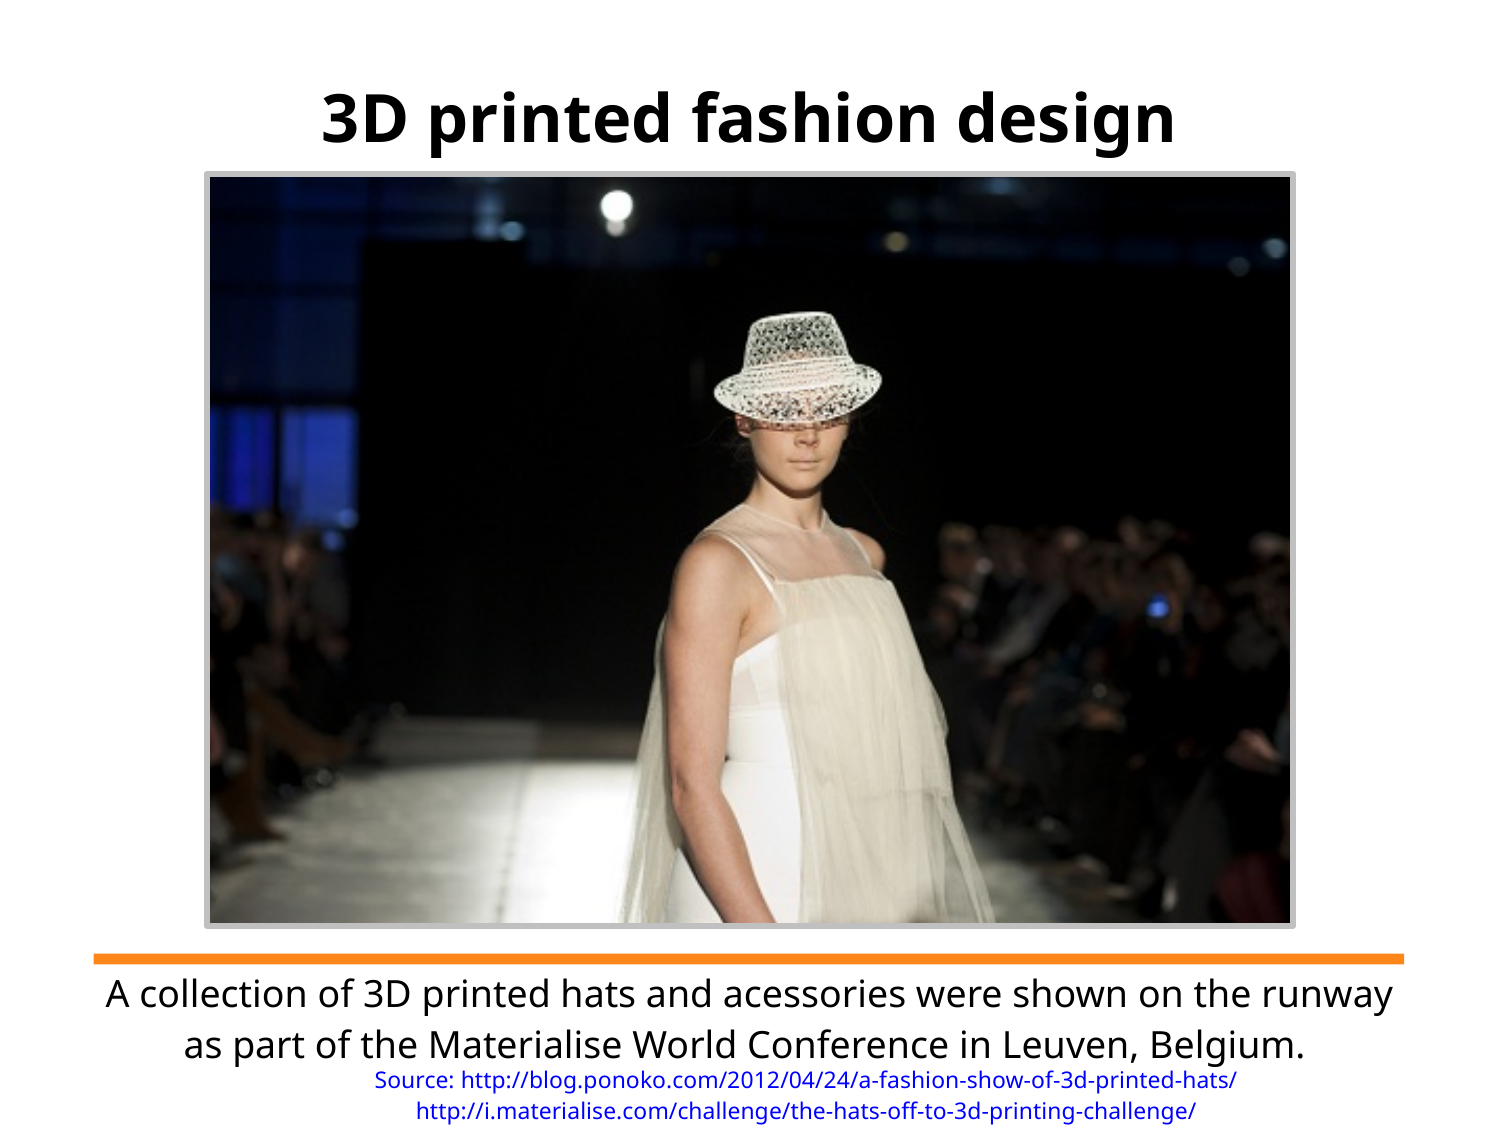

# 3D printed fashion design
A collection of 3D printed hats and acessories were shown on the runway as part of the Materialise World Conference in Leuven, Belgium.
Source: http://blog.ponoko.com/2012/04/24/a-fashion-show-of-3d-printed-hats/
http://i.materialise.com/challenge/the-hats-off-to-3d-printing-challenge/